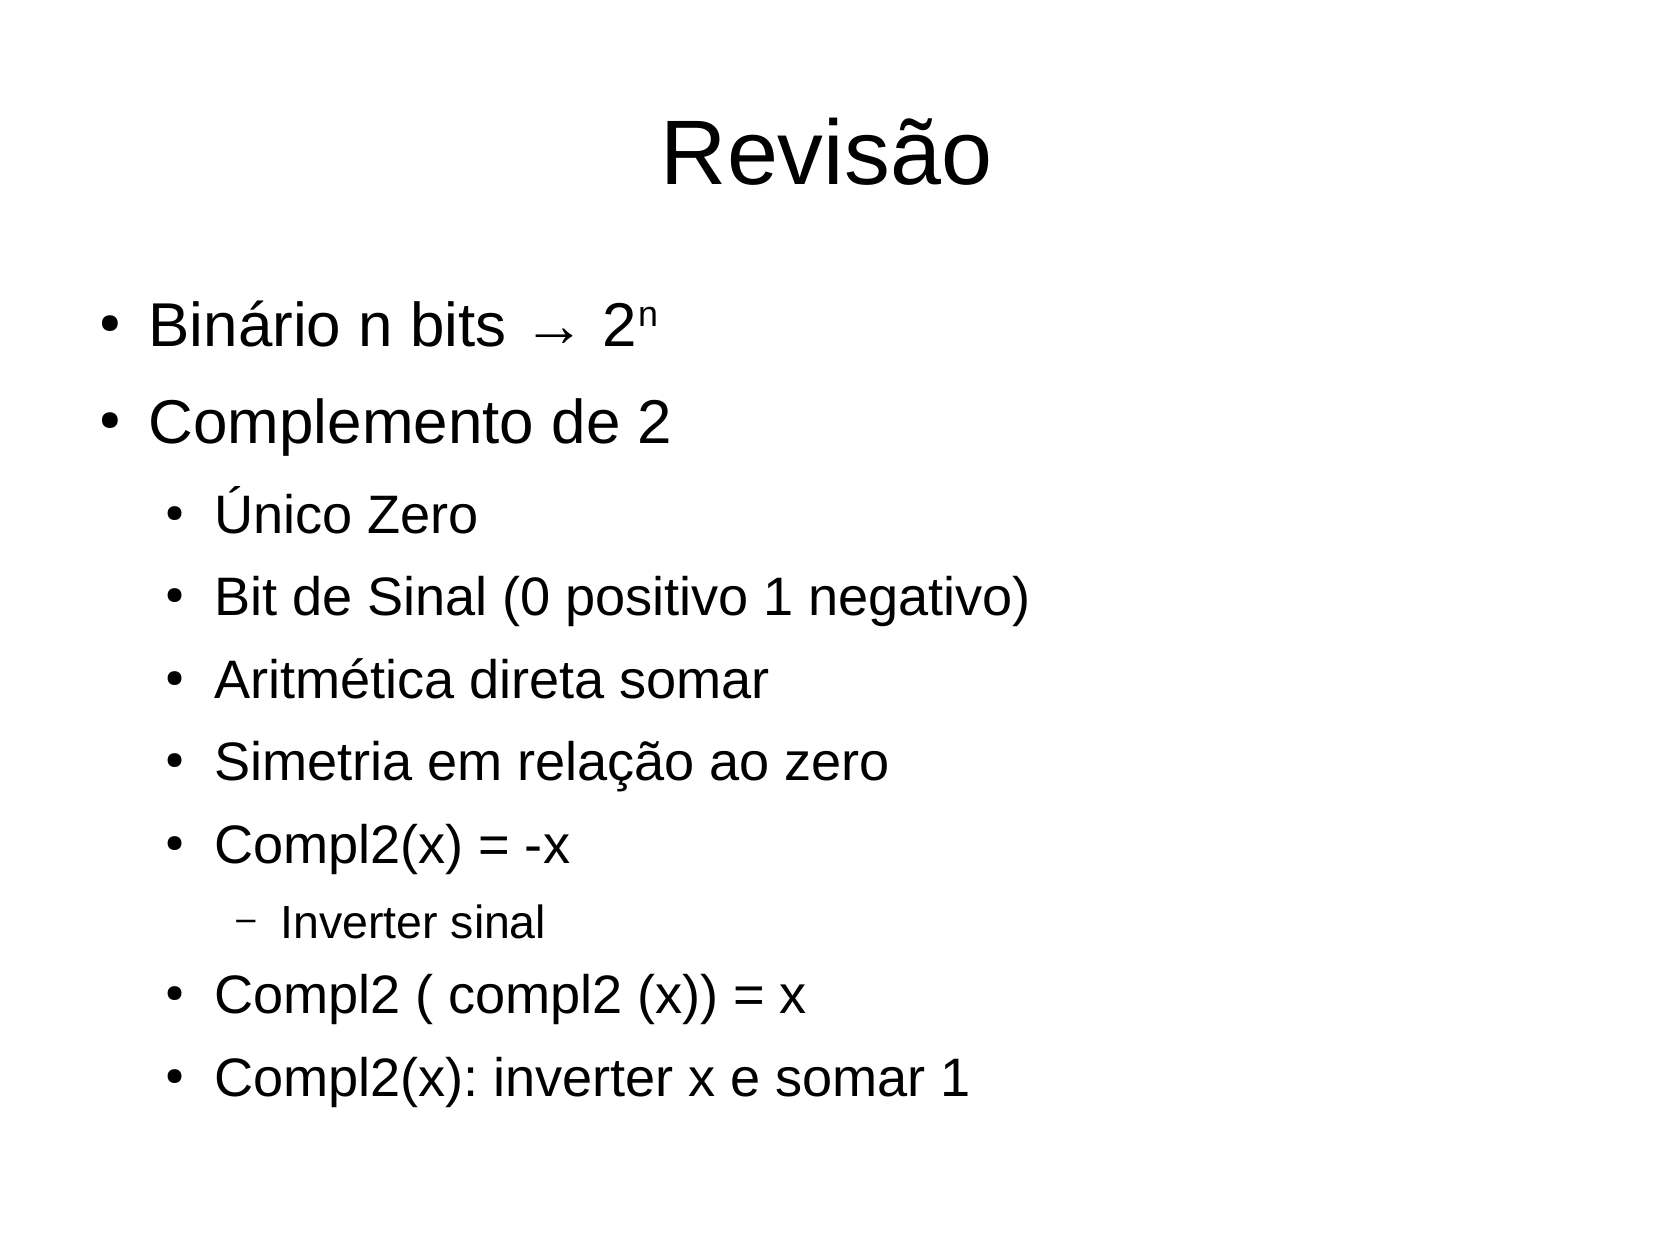

# Revisão
Binário n bits → 2n
Complemento de 2
Único Zero
Bit de Sinal (0 positivo 1 negativo)
Aritmética direta somar
Simetria em relação ao zero
Compl2(x) = -x
Inverter sinal
Compl2 ( compl2 (x)) = x
Compl2(x): inverter x e somar 1